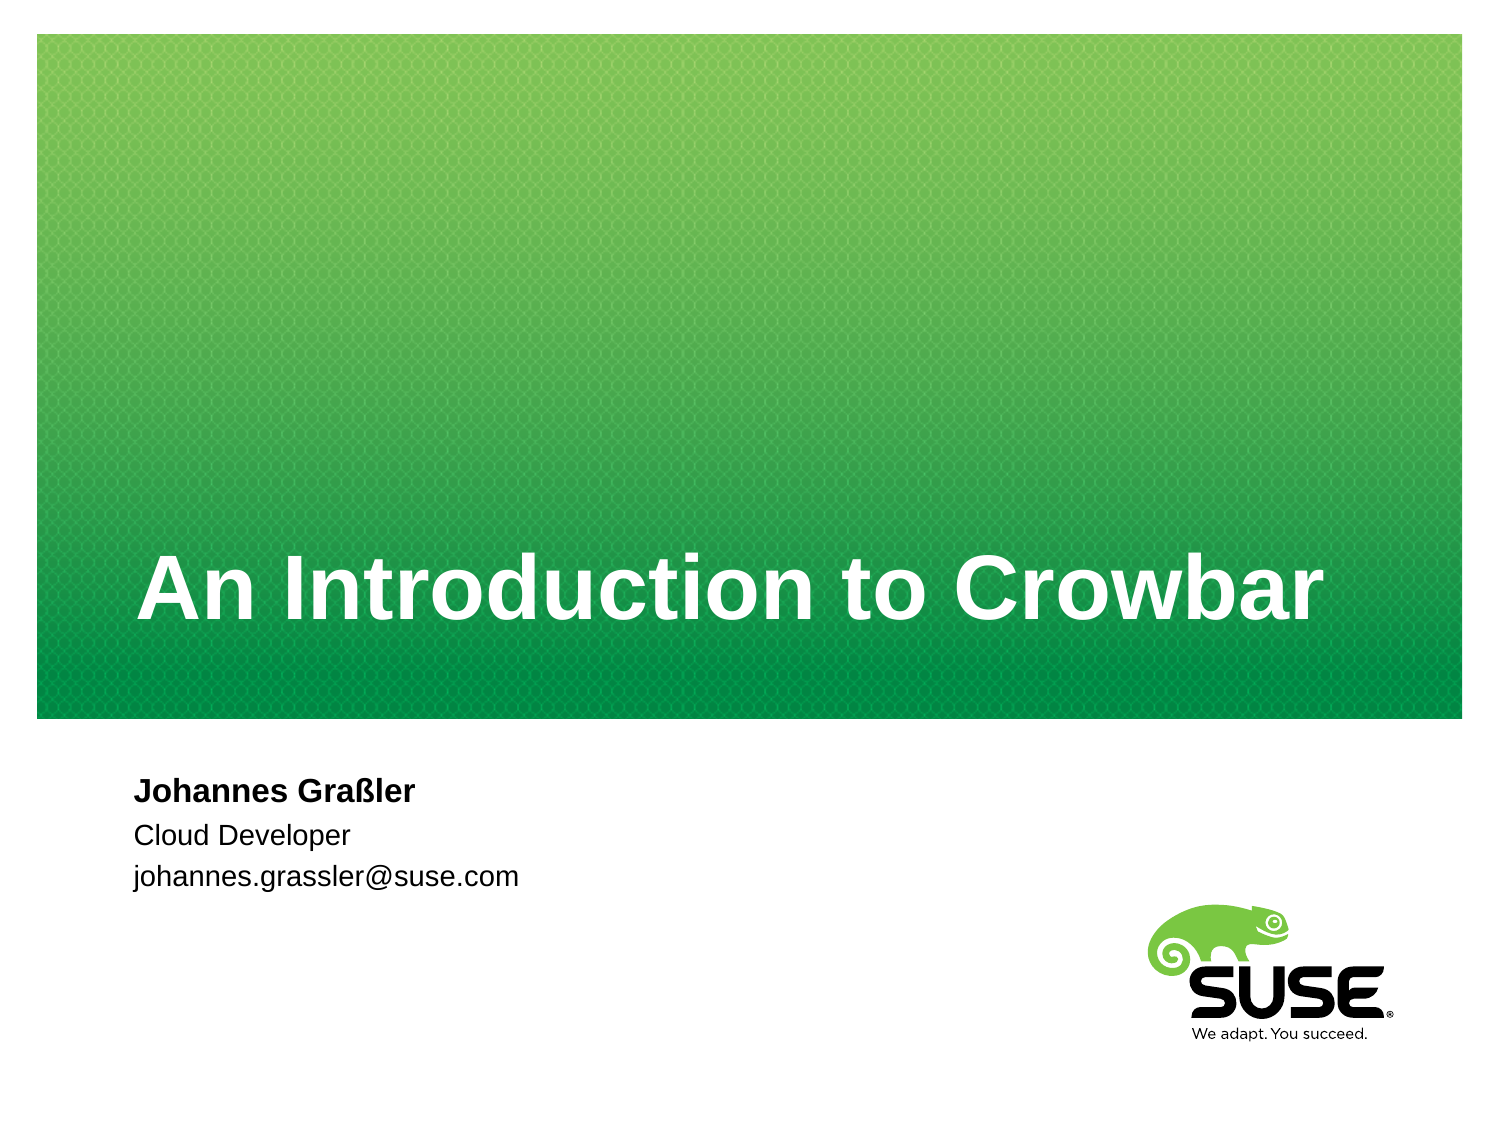

# An Introduction to Crowbar
Johannes Graßler
Cloud Developer
johannes.grassler@suse.com